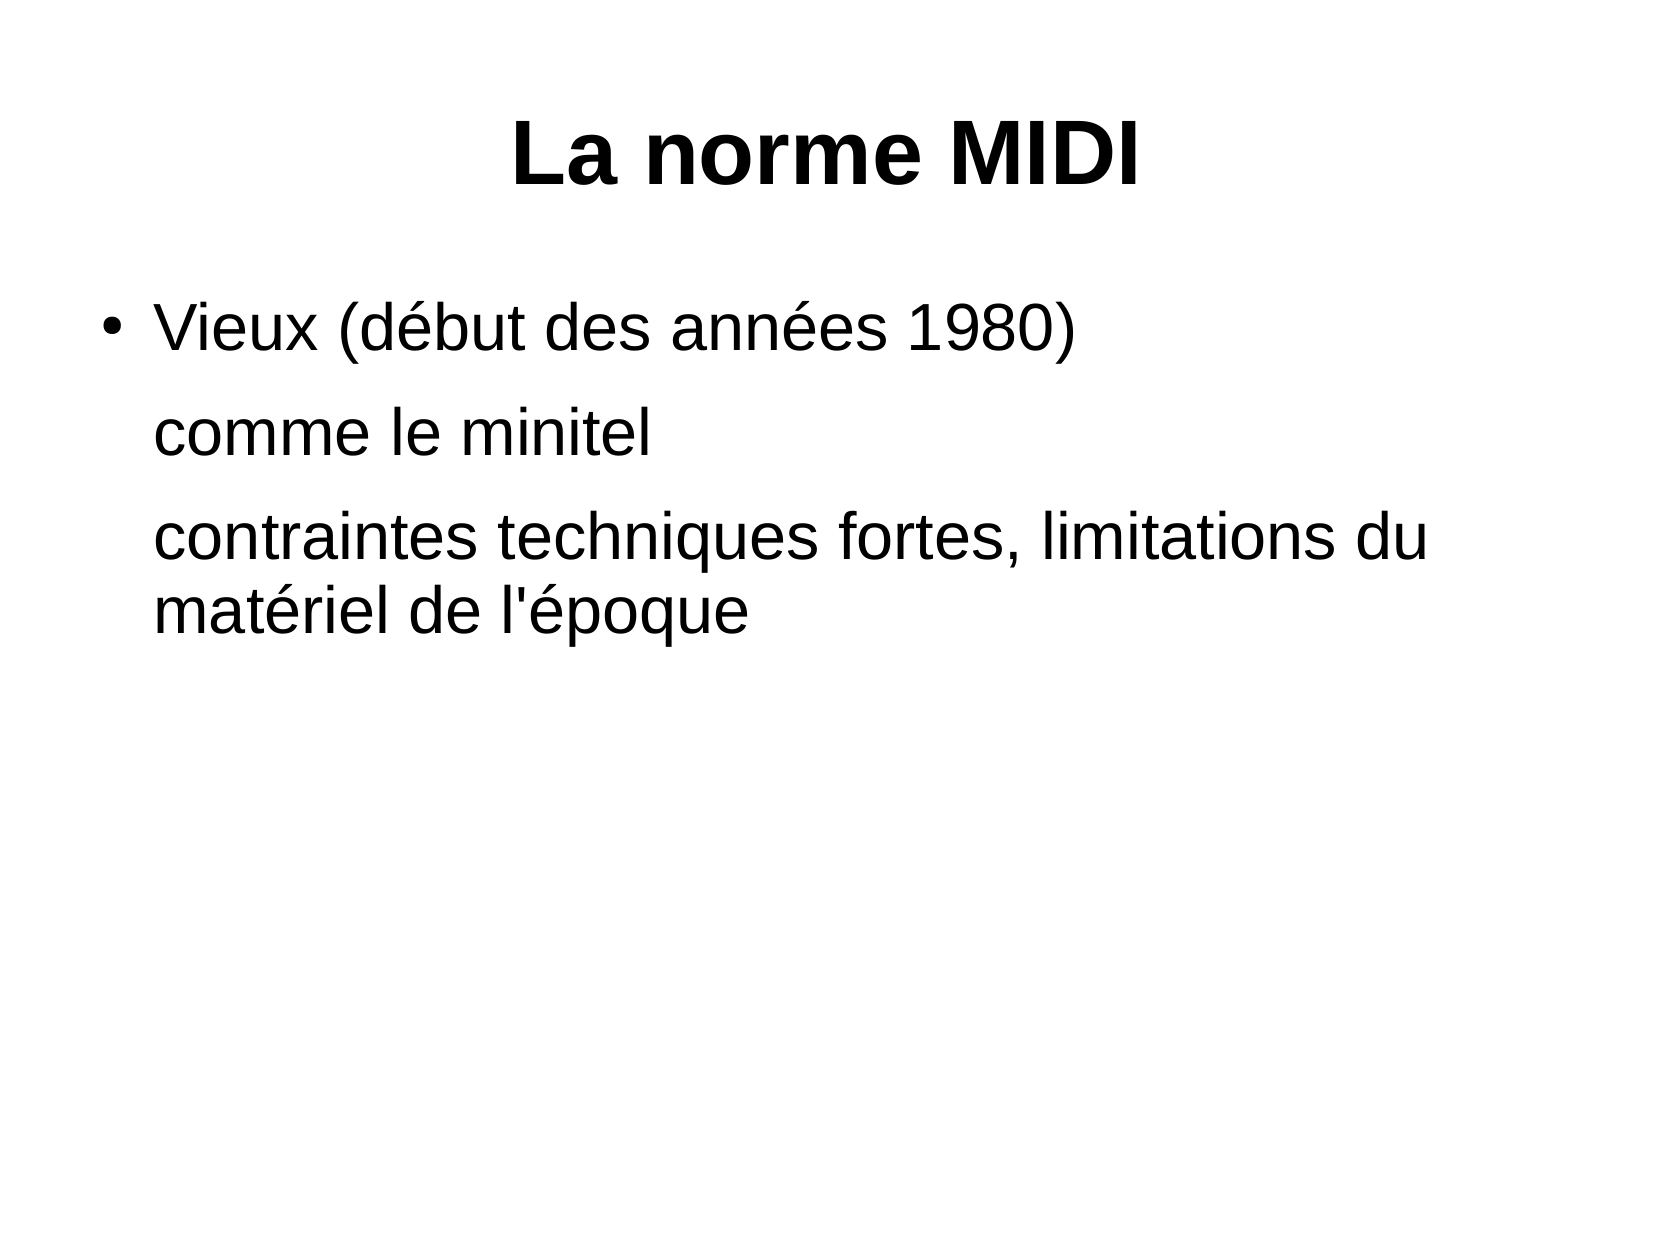

# La norme MIDI
Vieux (début des années 1980)
comme le minitel
contraintes techniques fortes, limitations du matériel de l'époque